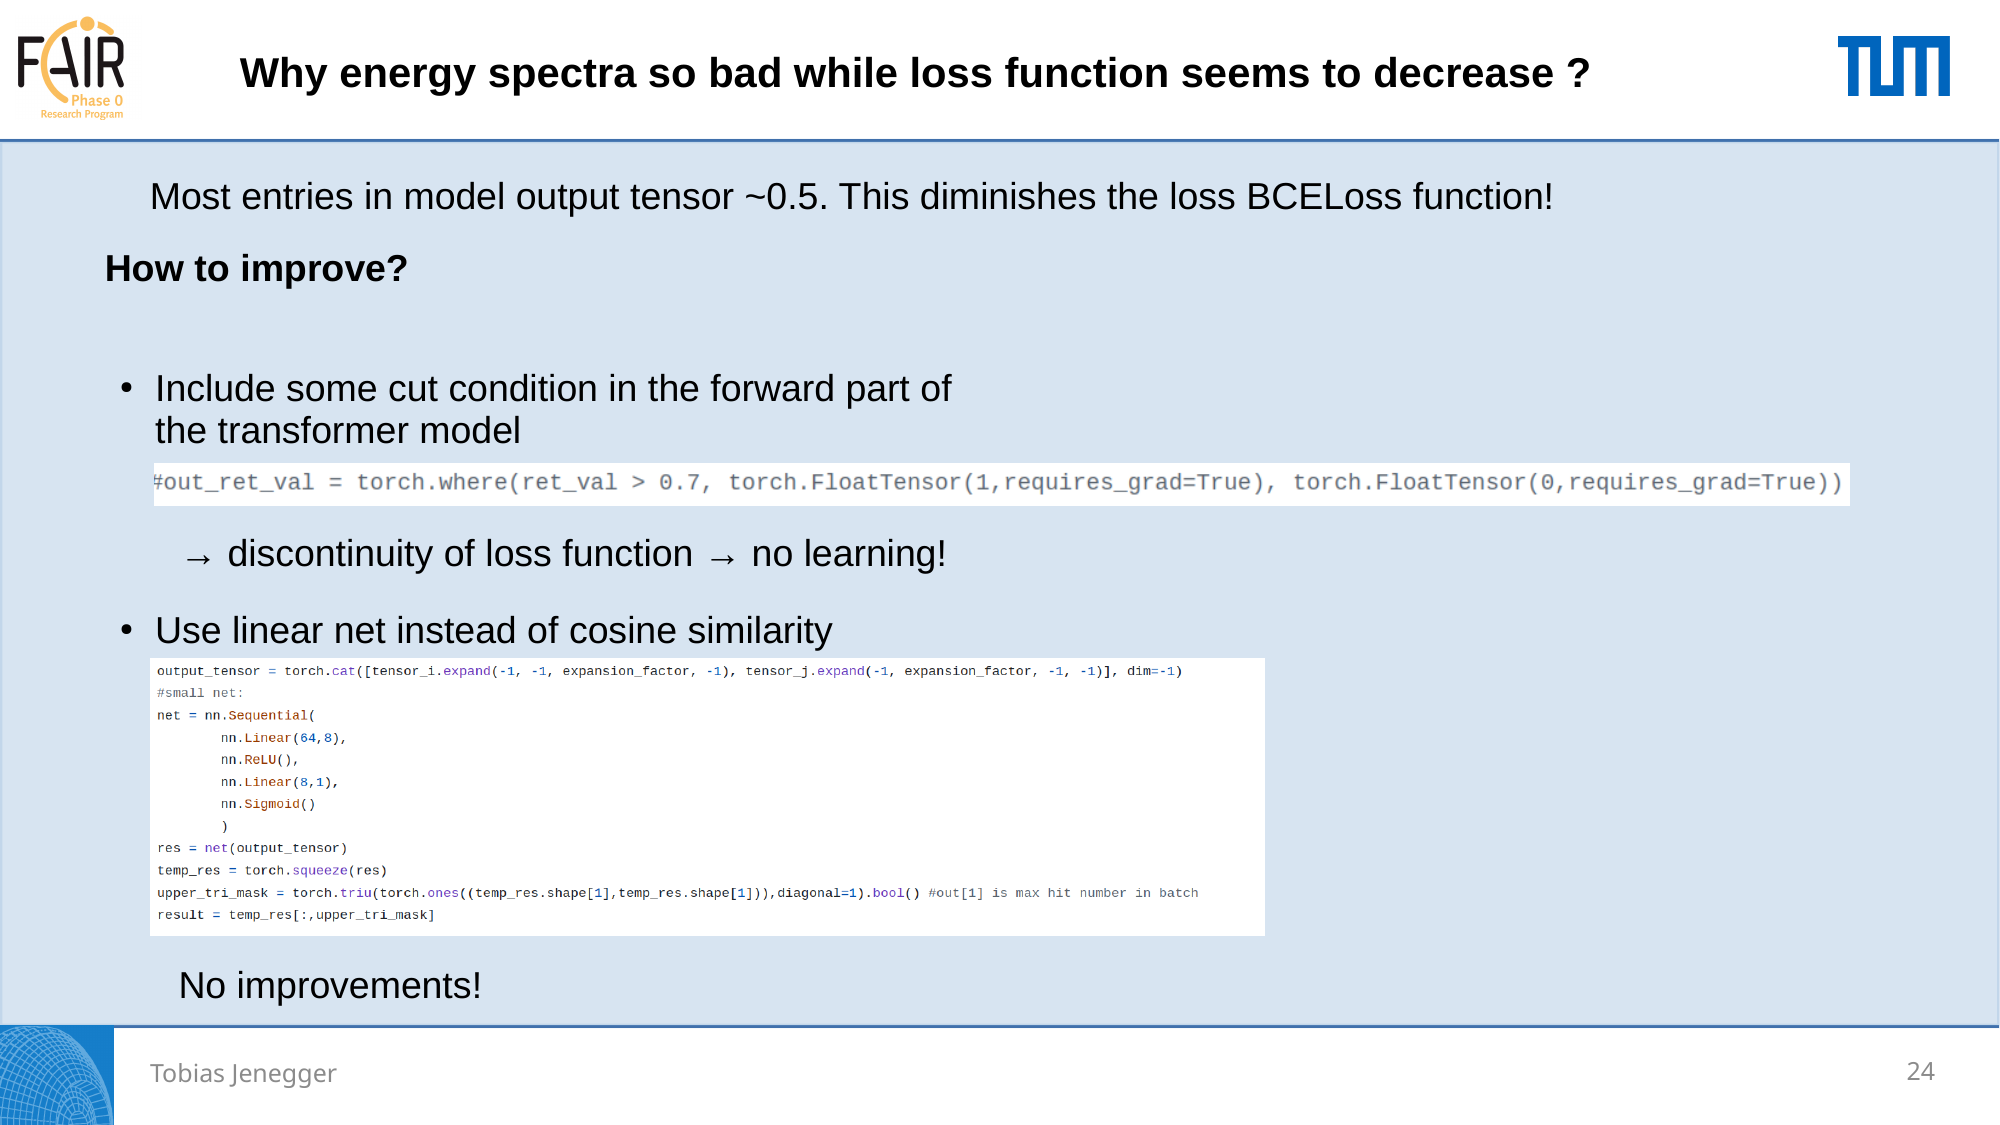

Why energy spectra so bad while loss function seems to decrease ?
Most entries in model output tensor ~0.5. This diminishes the loss BCELoss function!
How to improve?
Include some cut condition in the forward part of the transformer model
→ discontinuity of loss function → no learning!
Use linear net instead of cosine similarity
 No improvements!
24